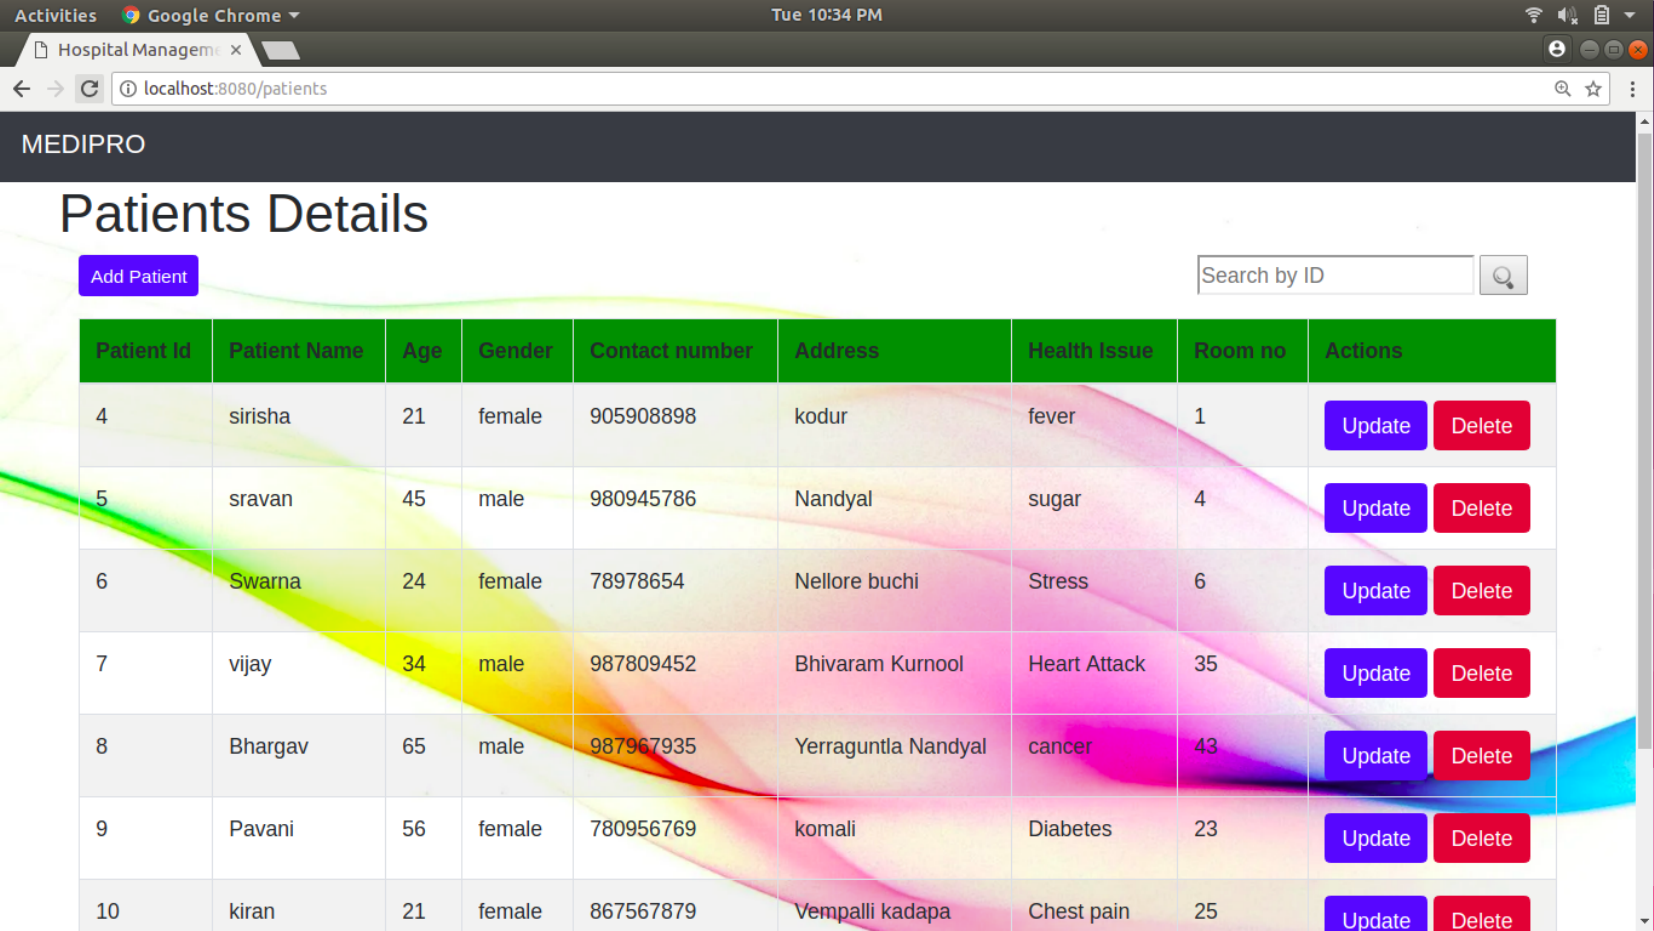

# Add patients
Admin can add a patient